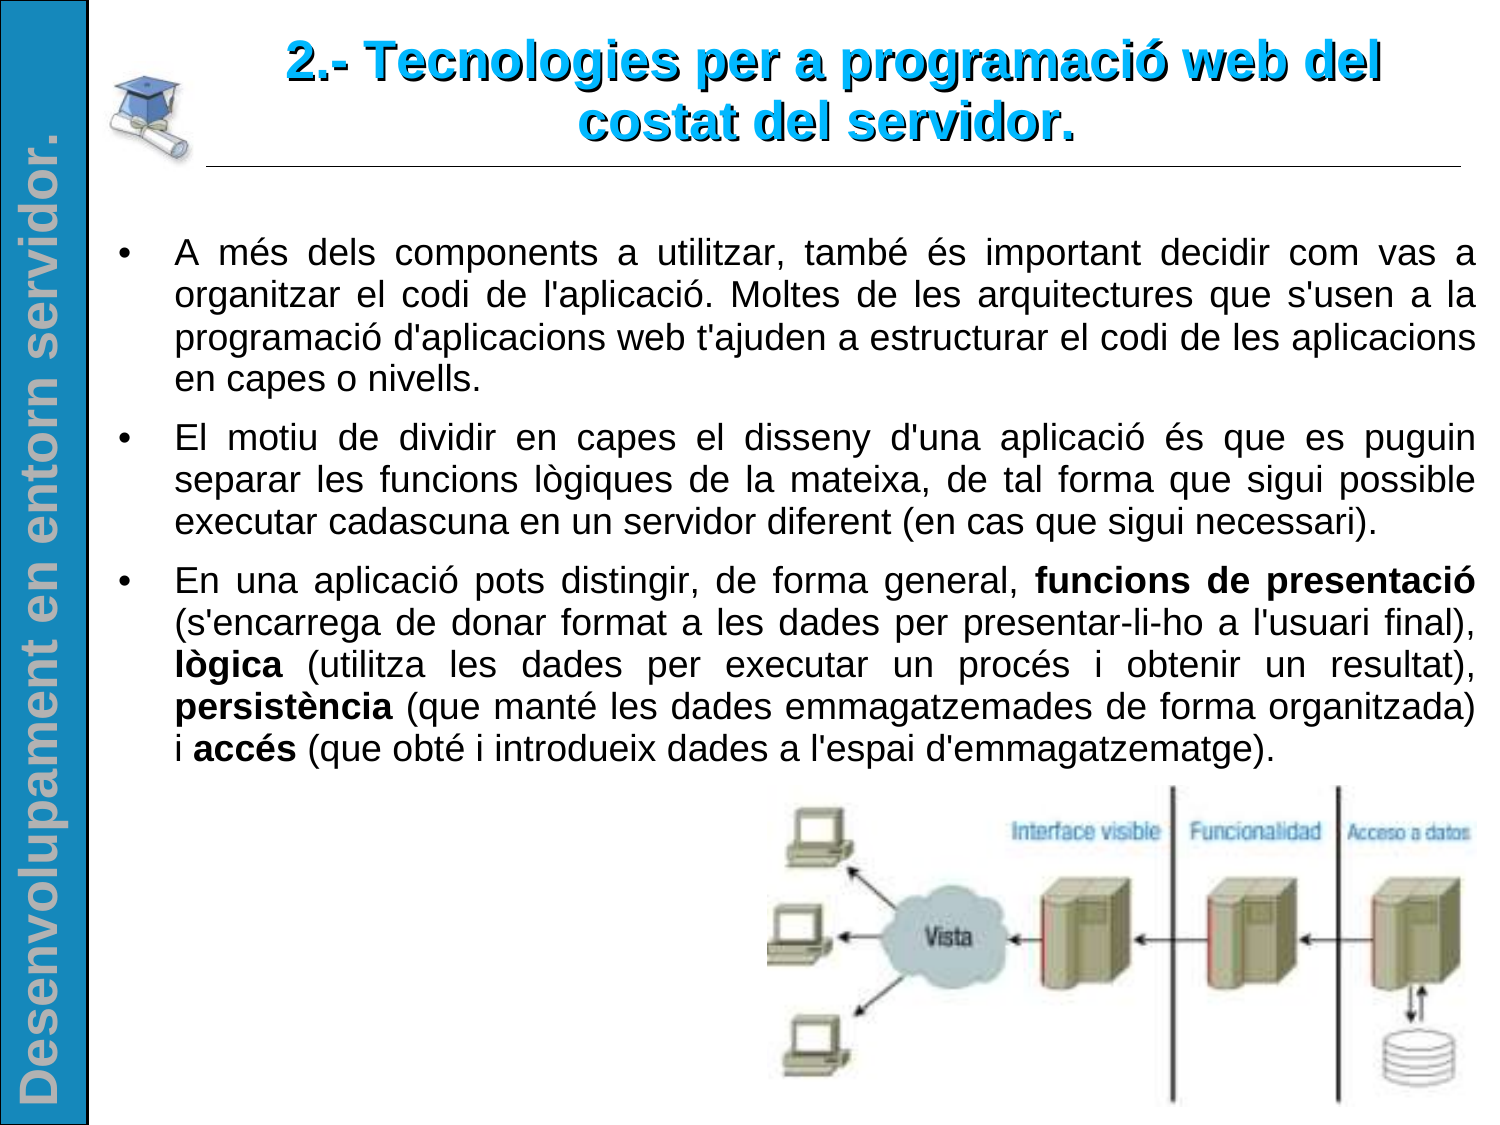

# 2.- Tecnologies per a programació web del costat del servidor.
A més dels components a utilitzar, també és important decidir com vas a organitzar el codi de l'aplicació. Moltes de les arquitectures que s'usen a la programació d'aplicacions web t'ajuden a estructurar el codi de les aplicacions en capes o nivells.
El motiu de dividir en capes el disseny d'una aplicació és que es puguin separar les funcions lògiques de la mateixa, de tal forma que sigui possible executar cadascuna en un servidor diferent (en cas que sigui necessari).
En una aplicació pots distingir, de forma general, funcions de presentació (s'encarrega de donar format a les dades per presentar-li-ho a l'usuari final), lògica (utilitza les dades per executar un procés i obtenir un resultat), persistència (que manté les dades emmagatzemades de forma organitzada) i accés (que obté i introdueix dades a l'espai d'emmagatzematge).